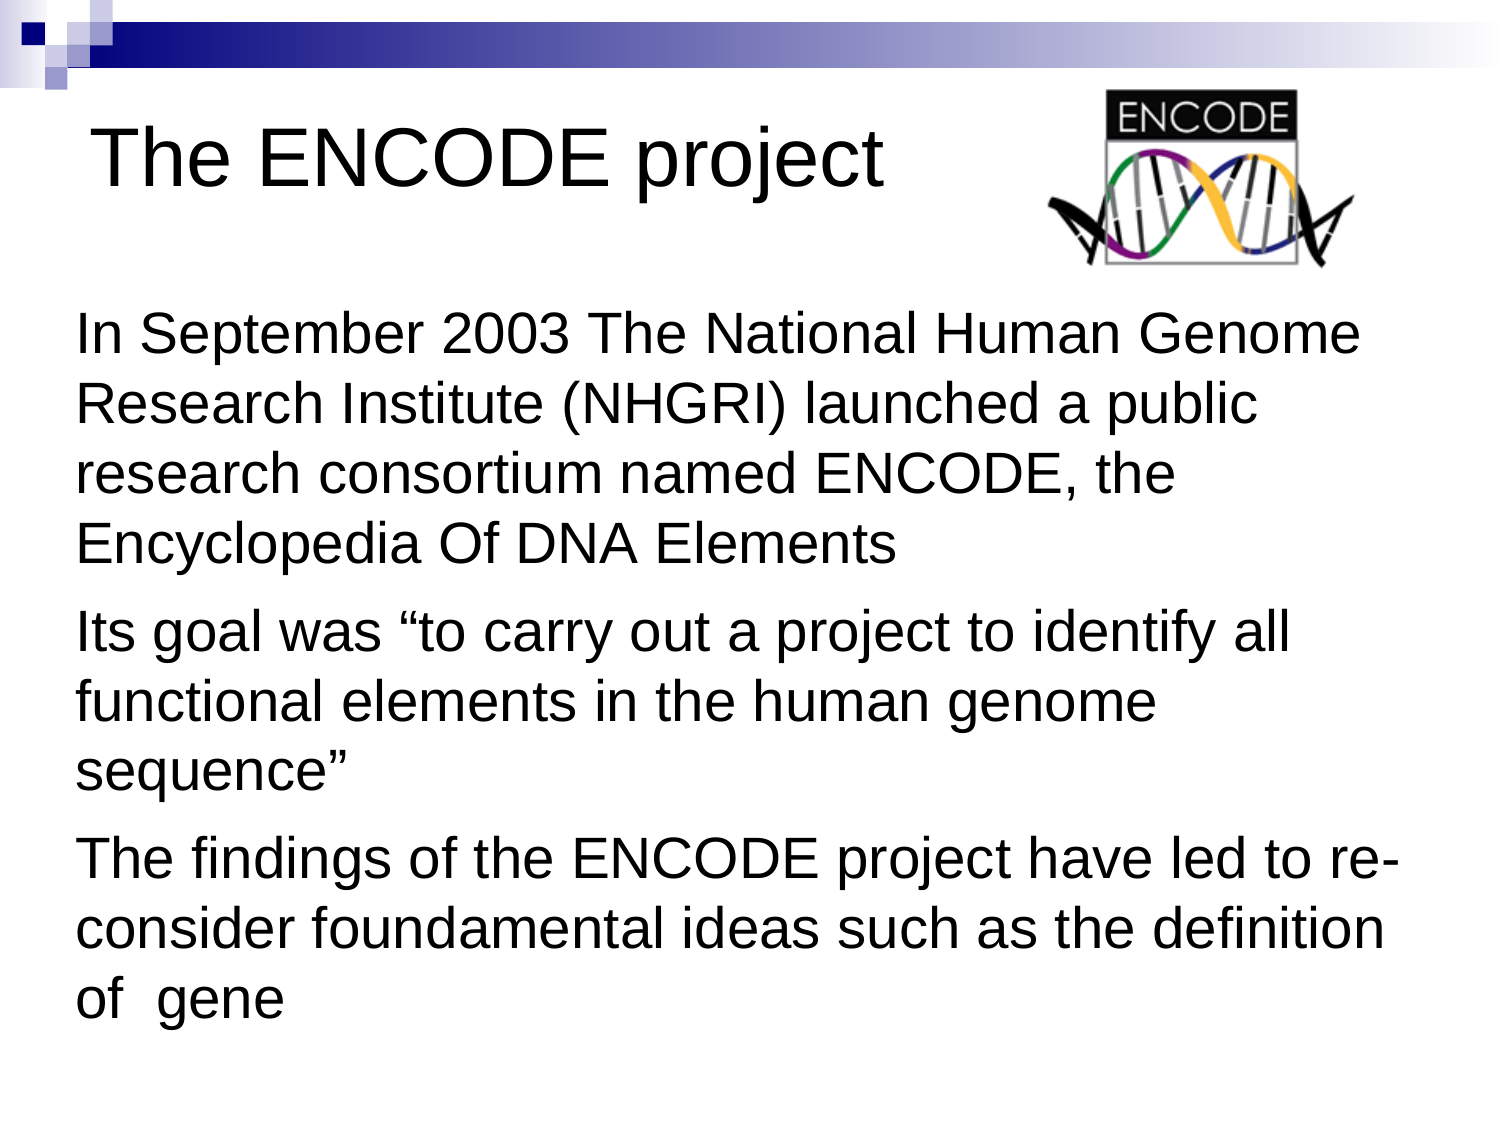

# The ENCODE project
In September 2003 The National Human Genome Research Institute (NHGRI) launched a public research consortium named ENCODE, the Encyclopedia Of DNA Elements
Its goal was “to carry out a project to identify all functional elements in the human genome sequence”
The findings of the ENCODE project have led to re-consider foundamental ideas such as the definition of gene